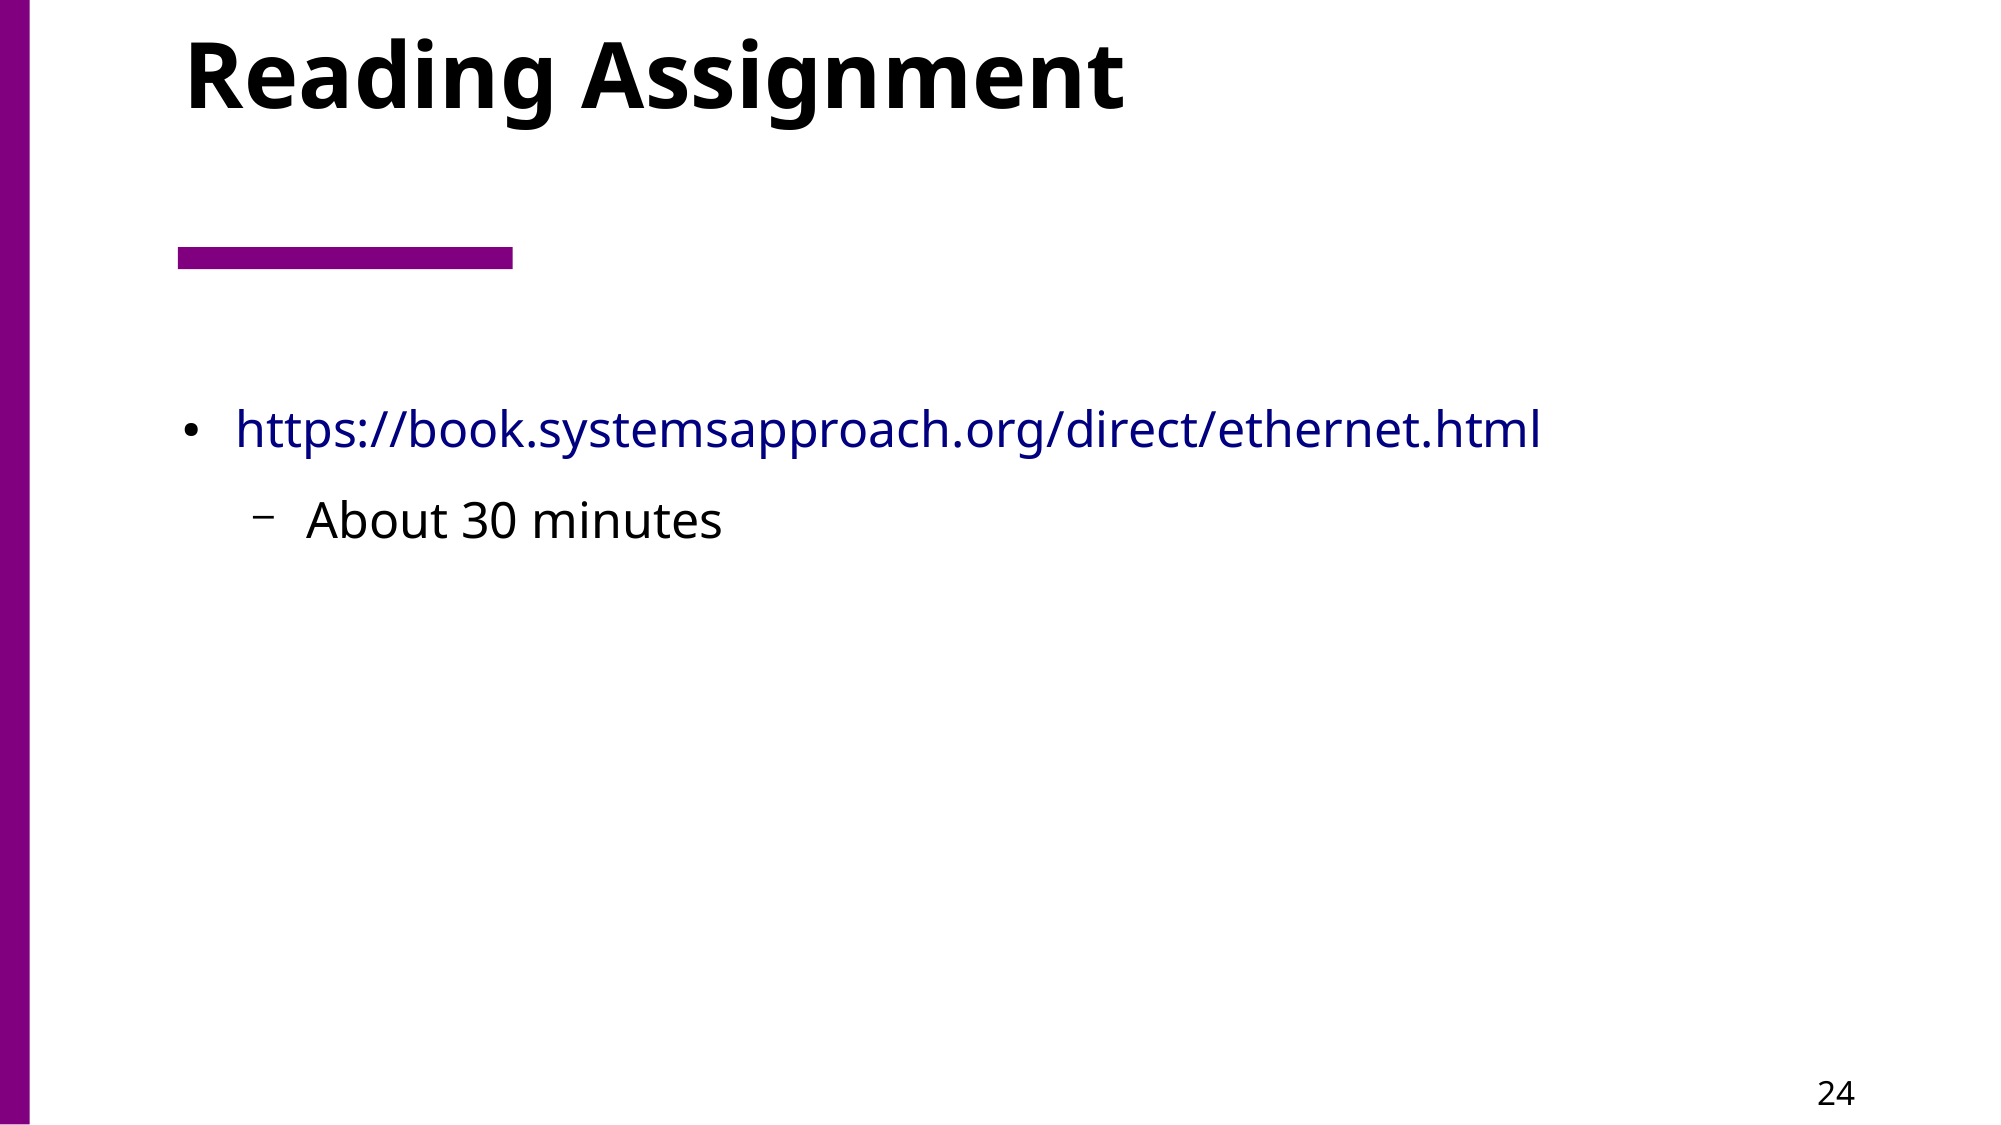

# Reading Assignment
https://book.systemsapproach.org/direct/ethernet.html
About 30 minutes